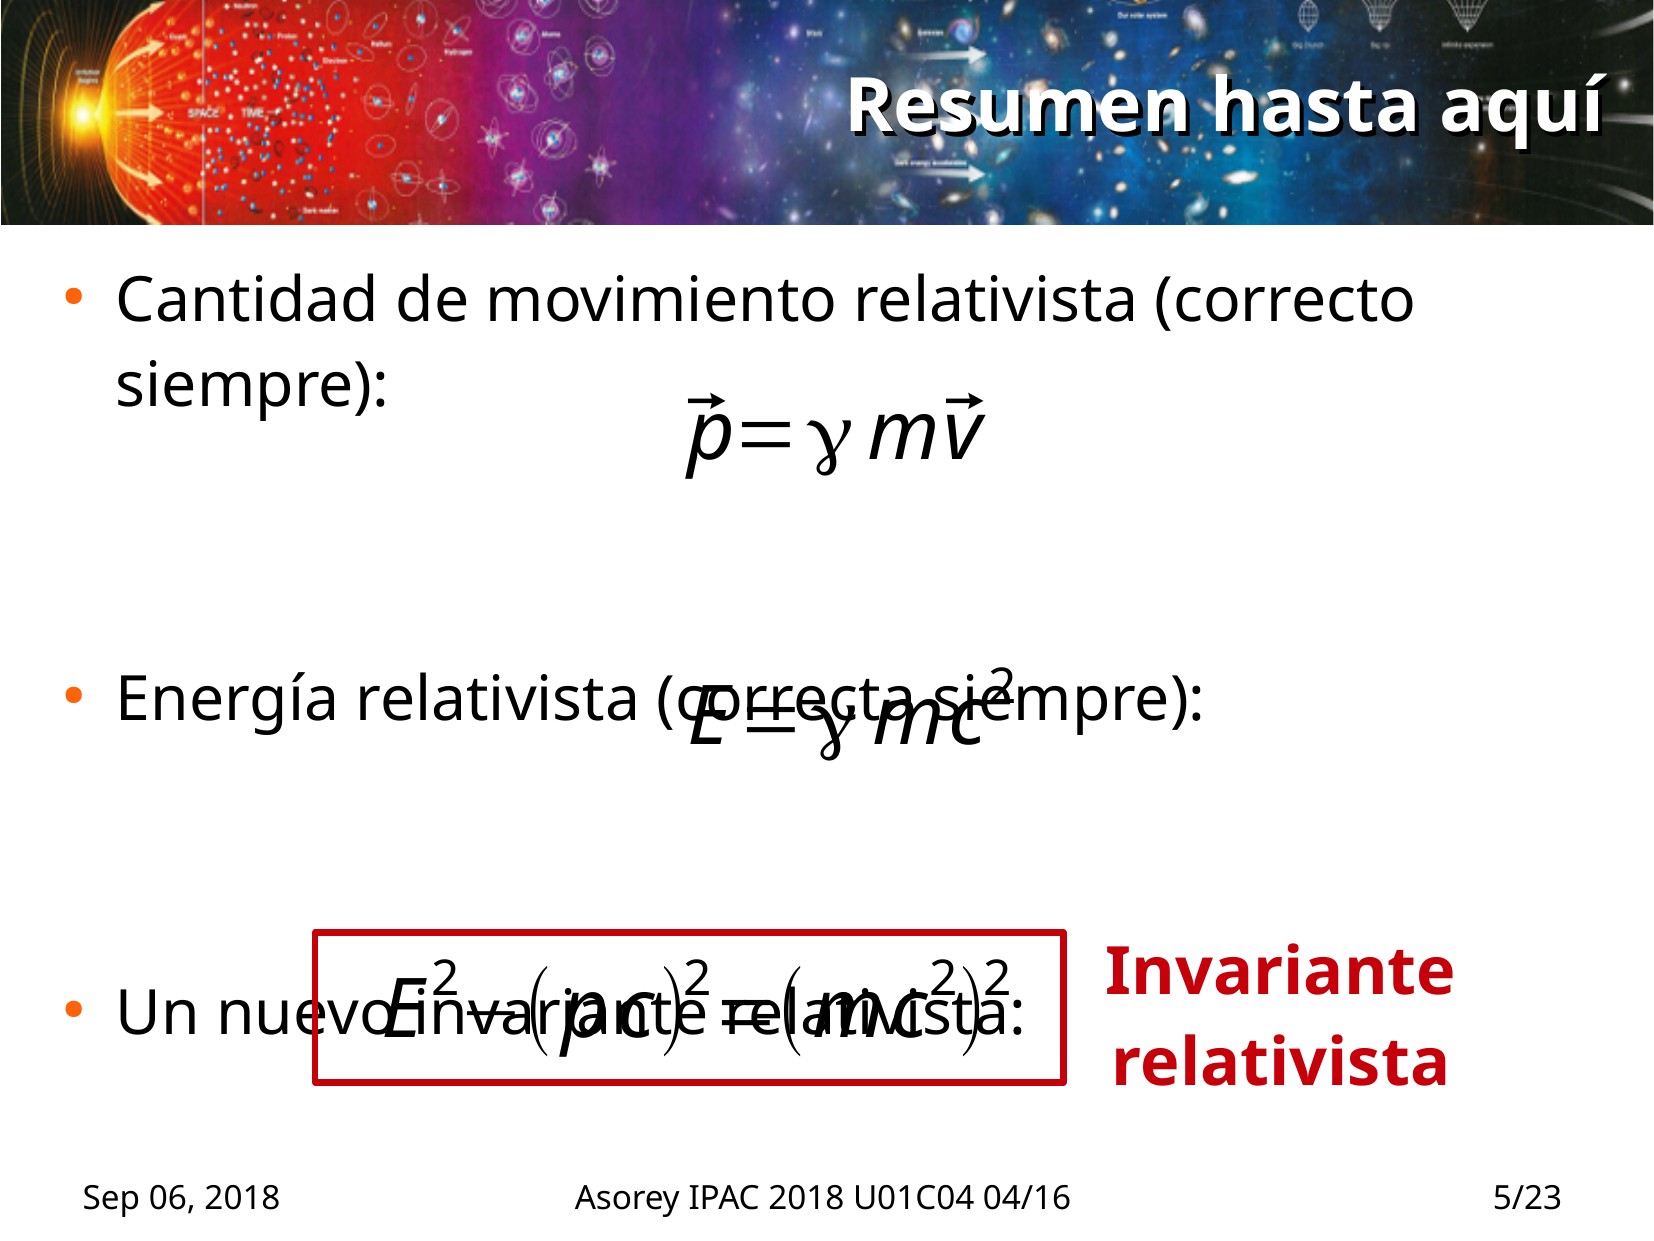

# Resumen hasta aquí
Cantidad de movimiento relativista (correcto siempre):
Energía relativista (correcta siempre):
Un nuevo invariante relativista:
Invariante relativista
Sep 06, 2018
Asorey IPAC 2018 U01C04 04/16
5